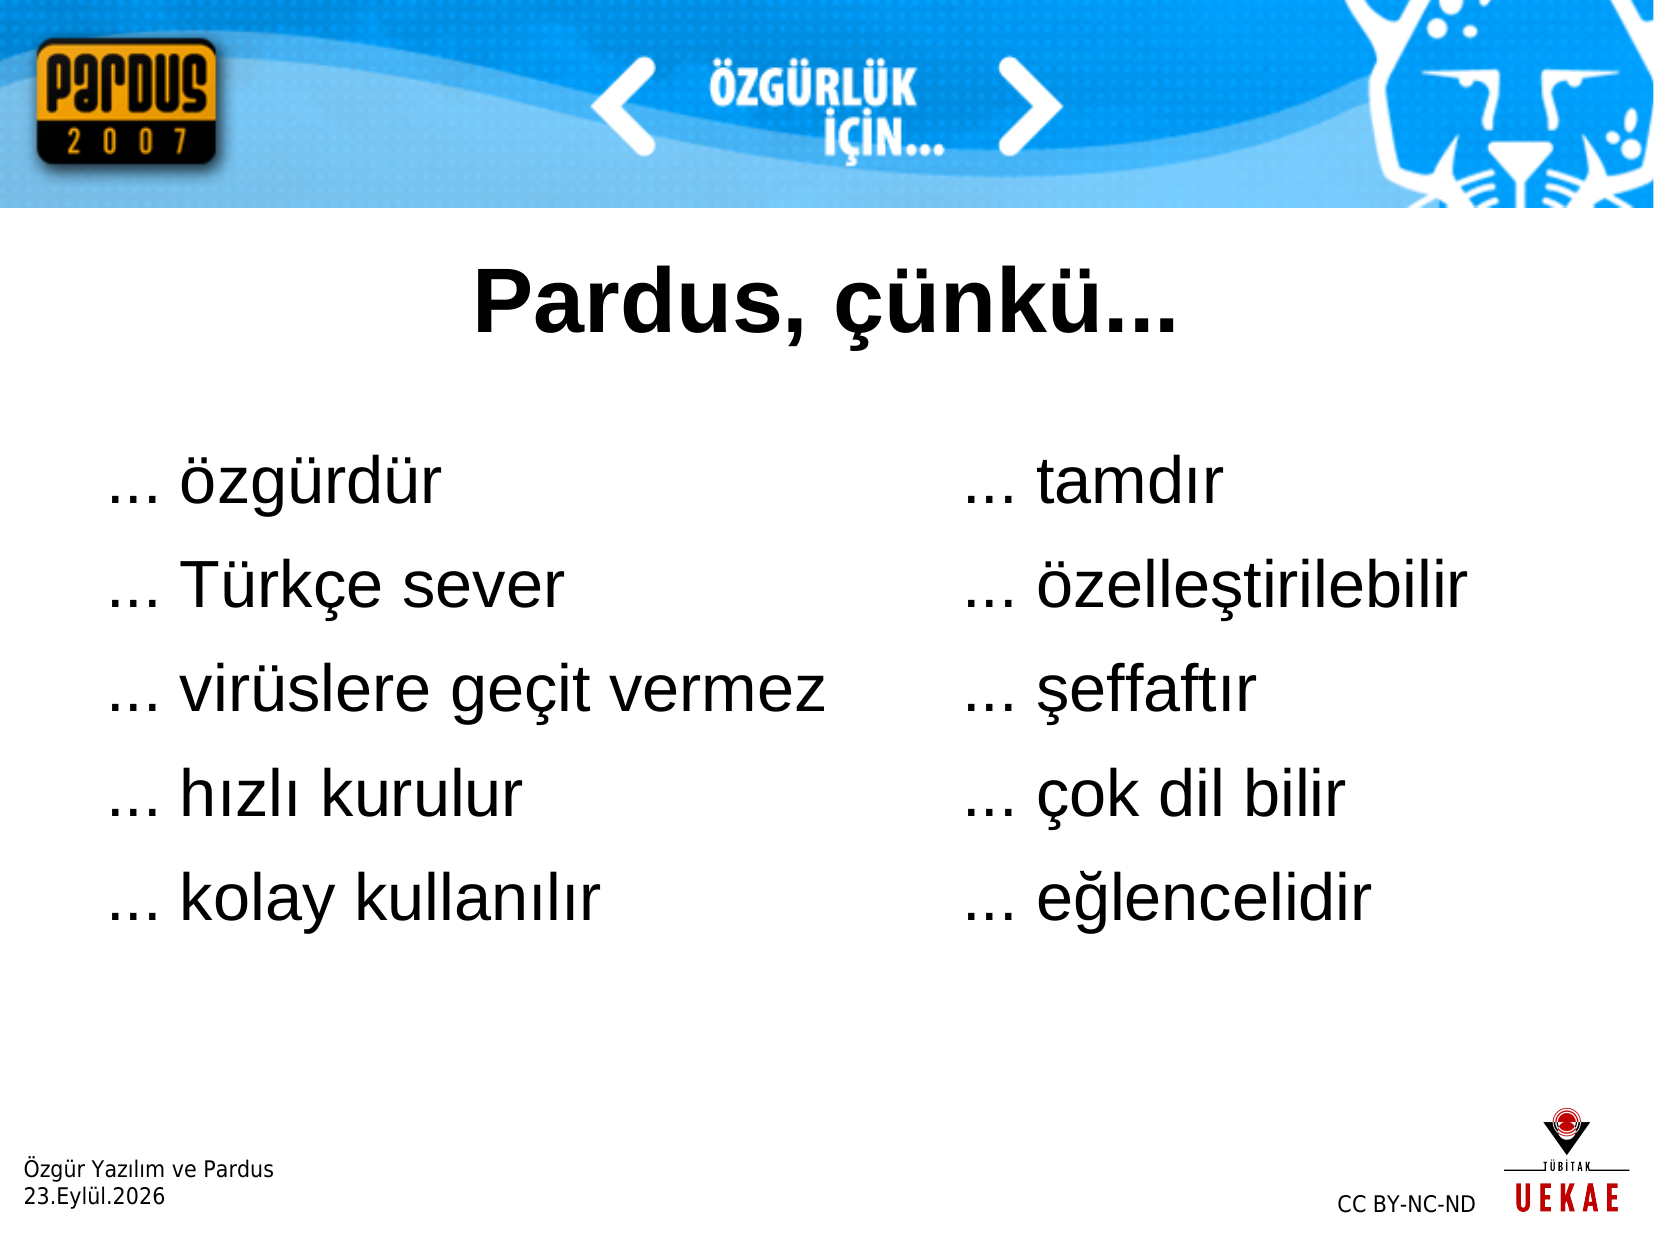

# Pardus, çünkü...
... özgürdür
... Türkçe sever
... virüslere geçit vermez
... hızlı kurulur
... kolay kullanılır
... tamdır
... özelleştirilebilir
... şeffaftır
... çok dil bilir
... eğlencelidir